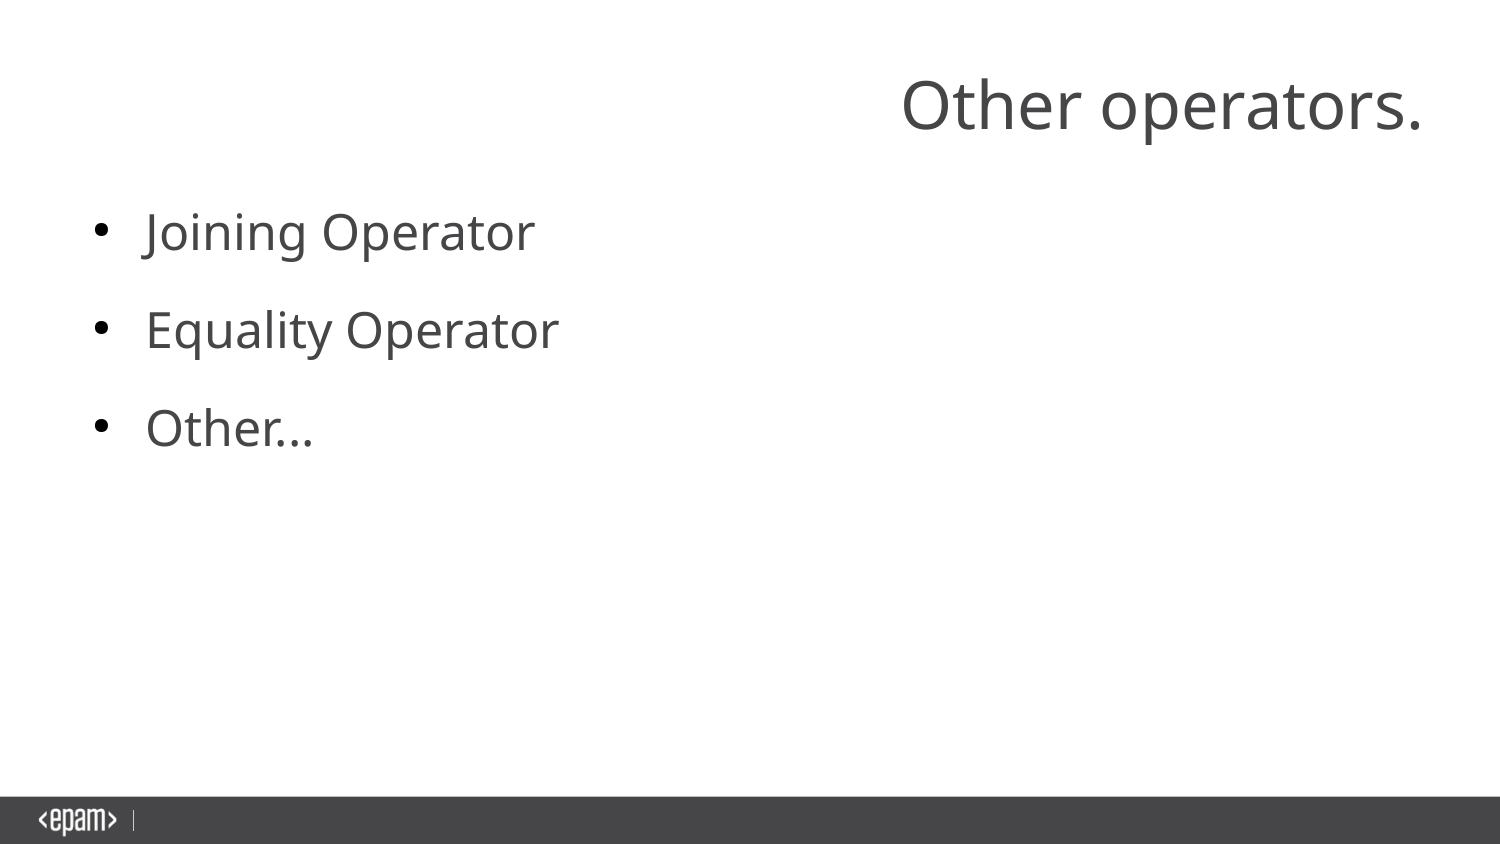

# Other operators.
Joining Operator
Equality Operator
Other...